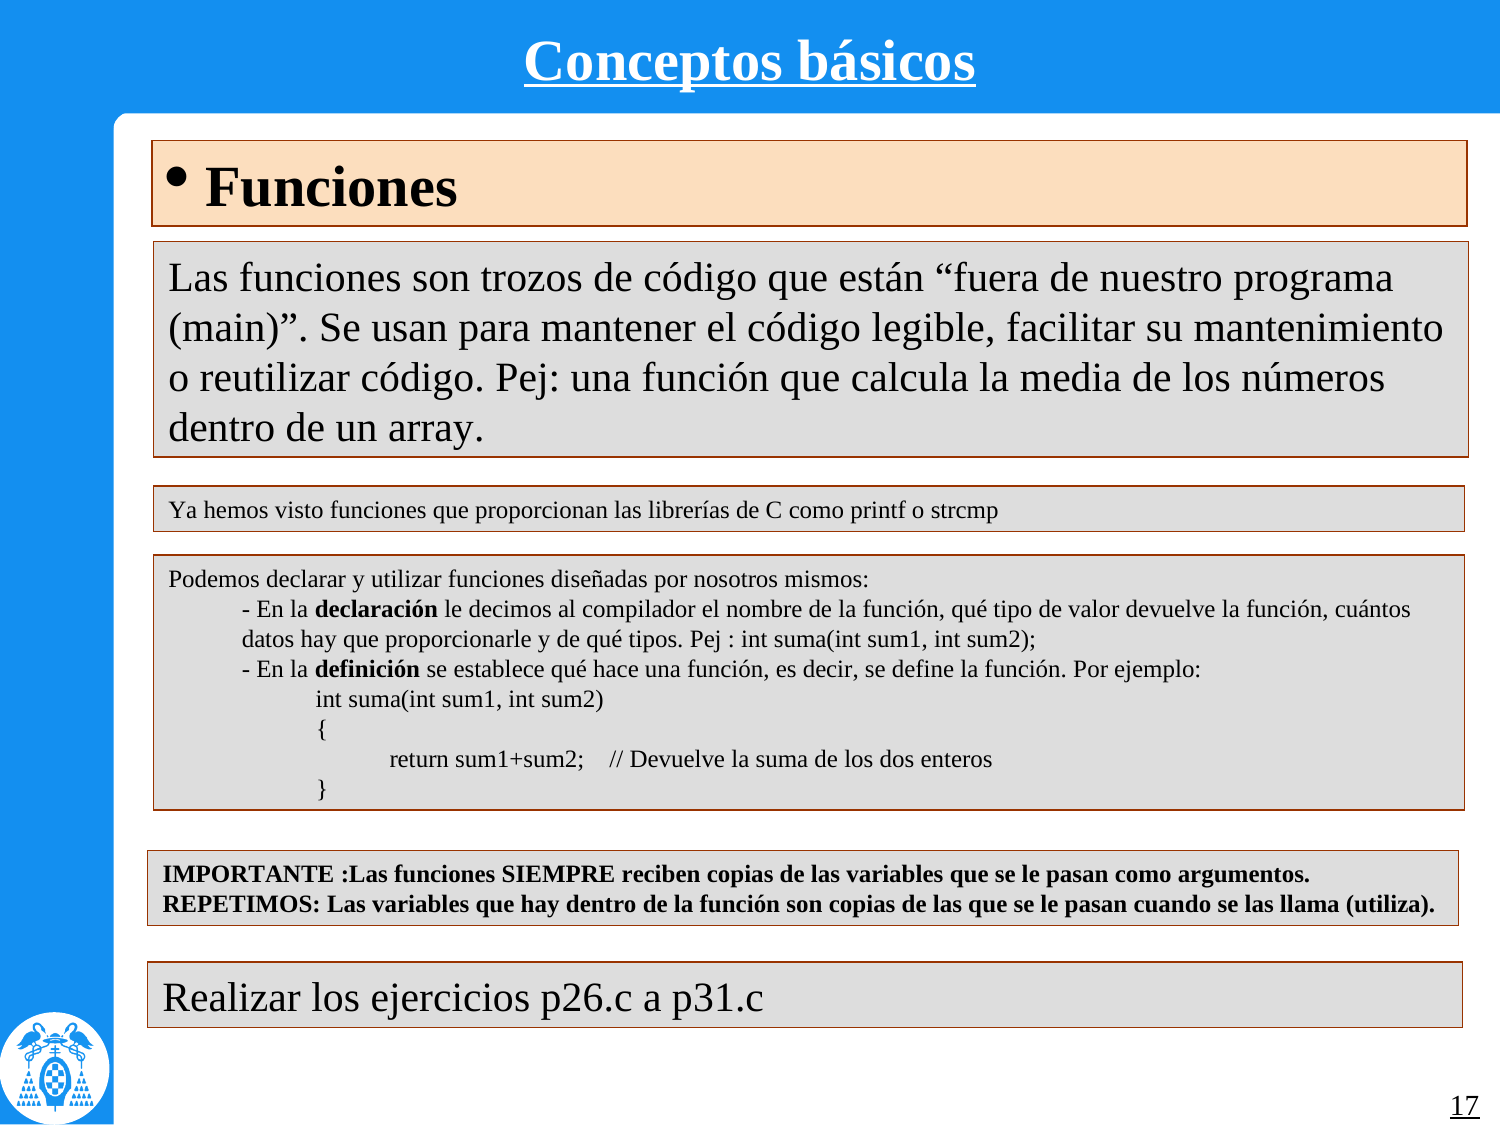

Conceptos básicos
 Funciones
Las funciones son trozos de código que están “fuera de nuestro programa (main)”. Se usan para mantener el código legible, facilitar su mantenimiento o reutilizar código. Pej: una función que calcula la media de los números dentro de un array.
Ya hemos visto funciones que proporcionan las librerías de C como printf o strcmp
Podemos declarar y utilizar funciones diseñadas por nosotros mismos:
	- En la declaración le decimos al compilador el nombre de la función, qué tipo de valor devuelve la función, cuántos 		datos hay que proporcionarle y de qué tipos. Pej : int suma(int sum1, int sum2);
	- En la definición se establece qué hace una función, es decir, se define la función. Por ejemplo:
		int suma(int sum1, int sum2)
{
	return sum1+sum2; // Devuelve la suma de los dos enteros
}
IMPORTANTE :Las funciones SIEMPRE reciben copias de las variables que se le pasan como argumentos. REPETIMOS: Las variables que hay dentro de la función son copias de las que se le pasan cuando se las llama (utiliza).
Realizar los ejercicios p26.c a p31.c